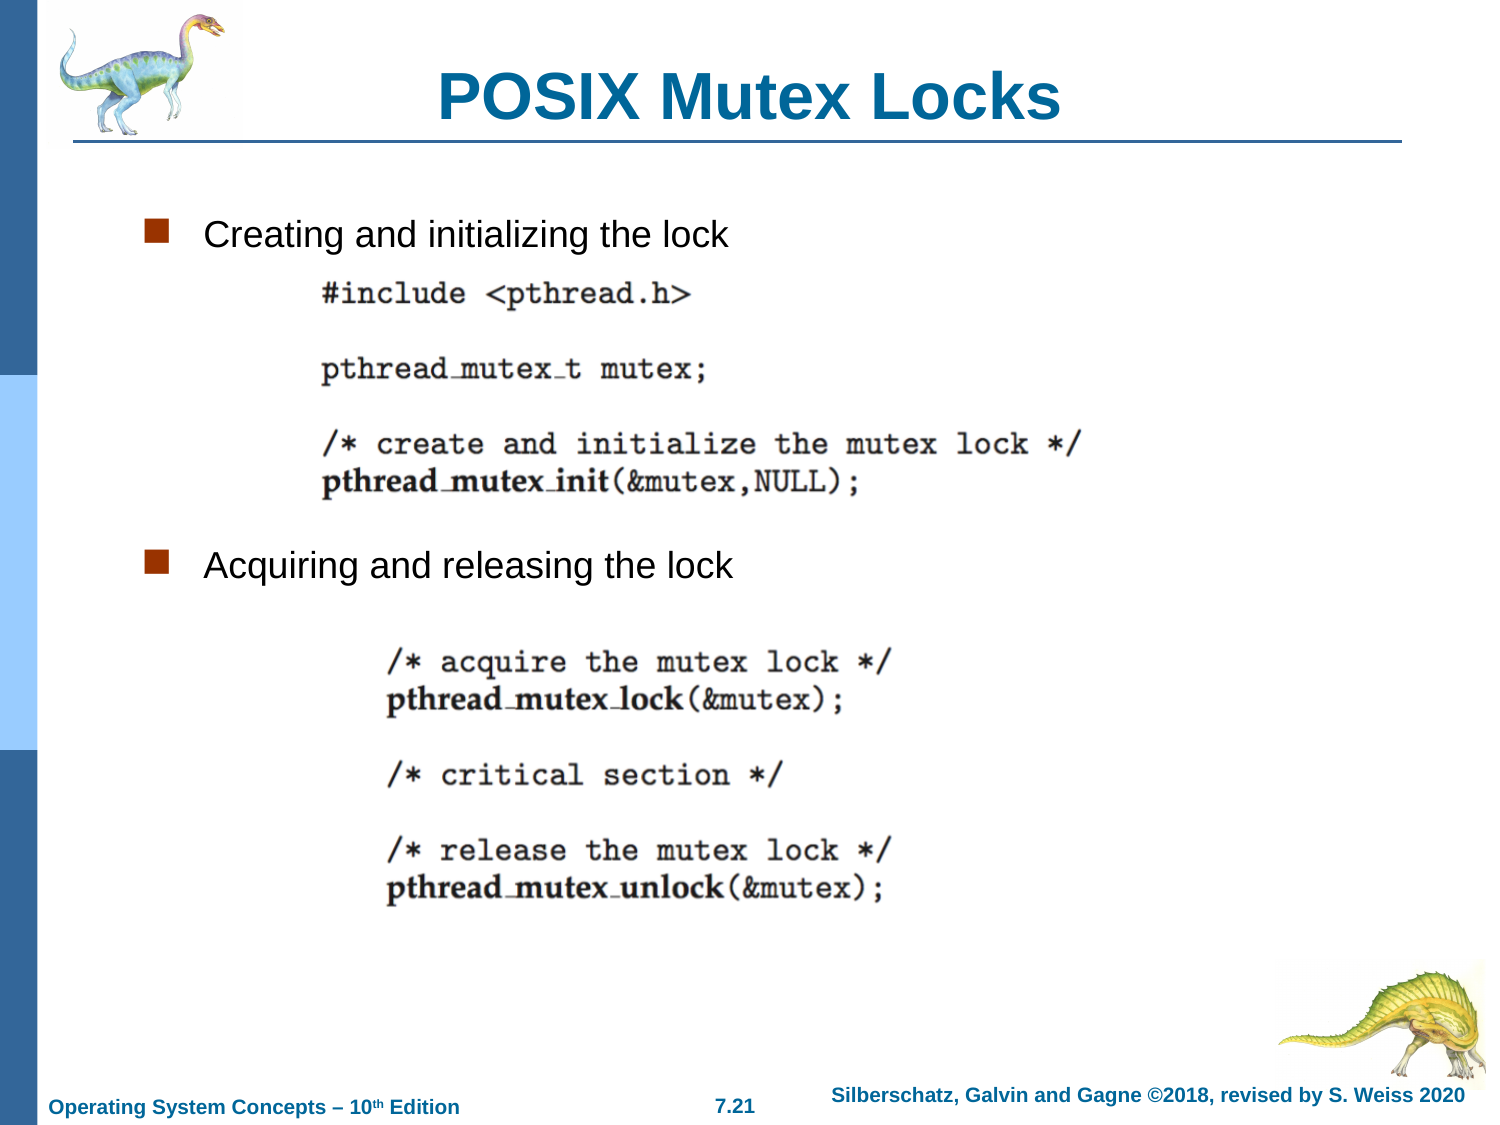

# POSIX Mutex Locks
Creating and initializing the lock
Acquiring and releasing the lock